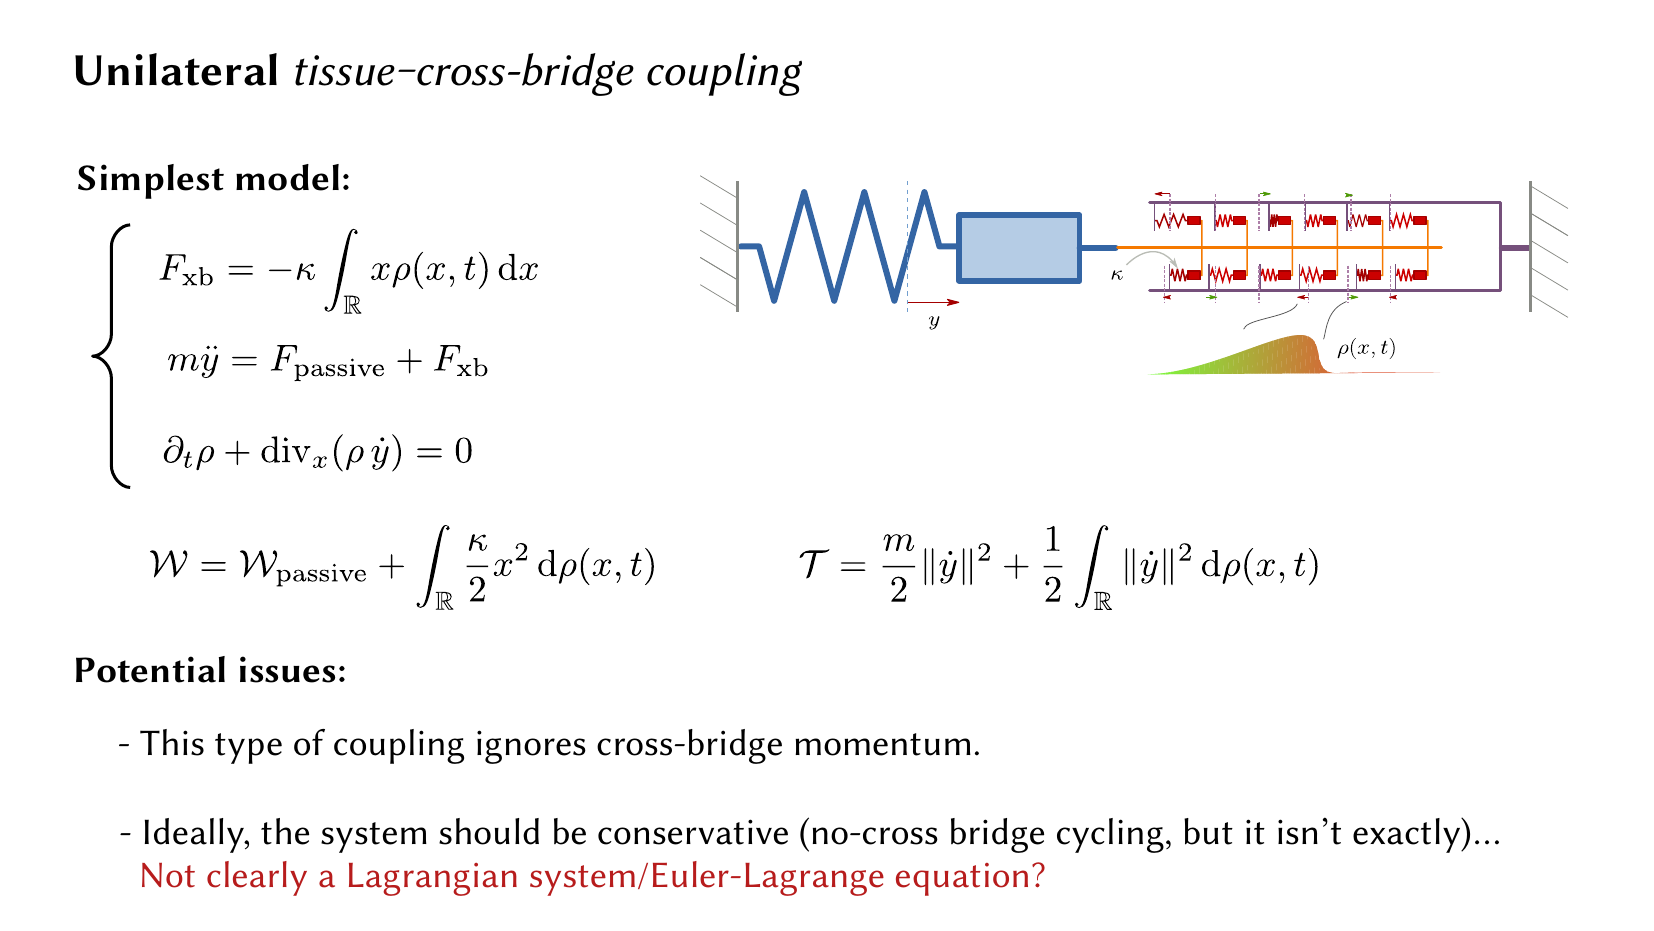

Unilateral tissue‒cross-bridge coupling
Simplest model:
Potential issues:
- This type of coupling ignores cross-bridge momentum.
- Ideally, the system should be conservative (no-cross bridge cycling, but it isn’t exactly)...
 Not clearly a Lagrangian system/Euler-Lagrange equation?